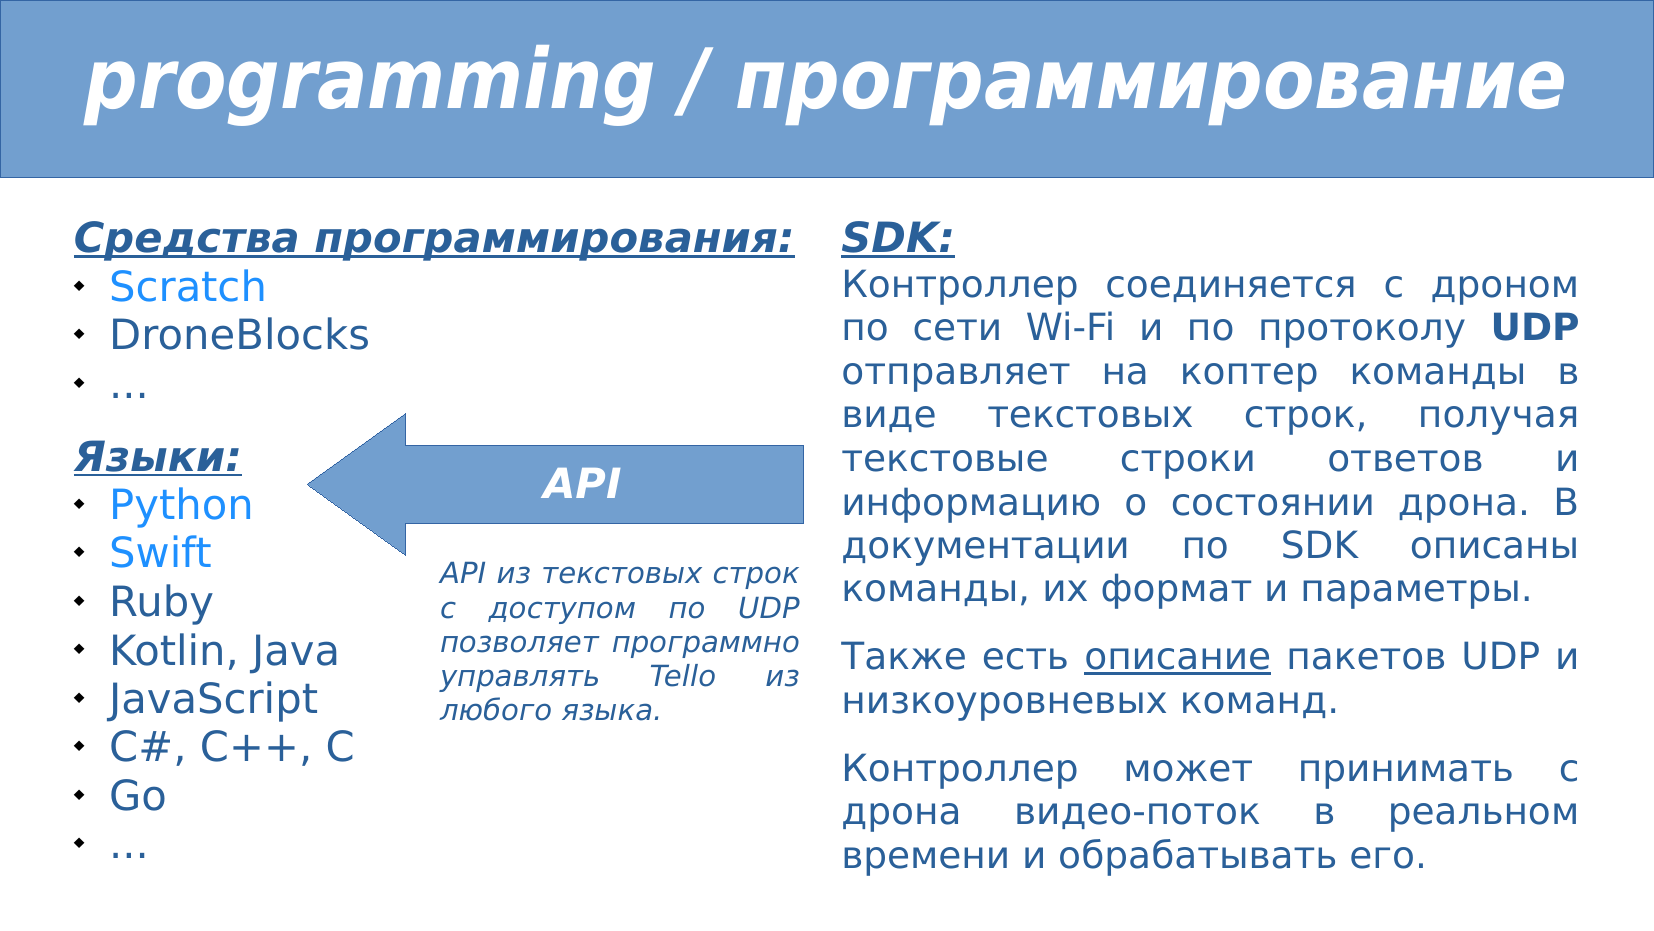

programming / программирование
Средства программирования:
Scratch
DroneBlocks
...
Языки:
Python
Swift
Ruby
Kotlin, Java
JavaScript
C#, C++, C
Go
...
SDK:
Контроллер соединяется с дроном по сети Wi-Fi и по протоколу UDP отправляет на коптер команды в виде текстовых строк, получая текстовые строки ответов и информацию о состоянии дрона. В документации по SDK описаны команды, их формат и параметры.
Также есть описание пакетов UDP и низкоуровневых команд.
Контроллер может принимать с дрона видео-поток в реальном времени и обрабатывать его.
API
API из текстовых строк с доступом по UDP позволяет программно управлять Tello из любого языка.